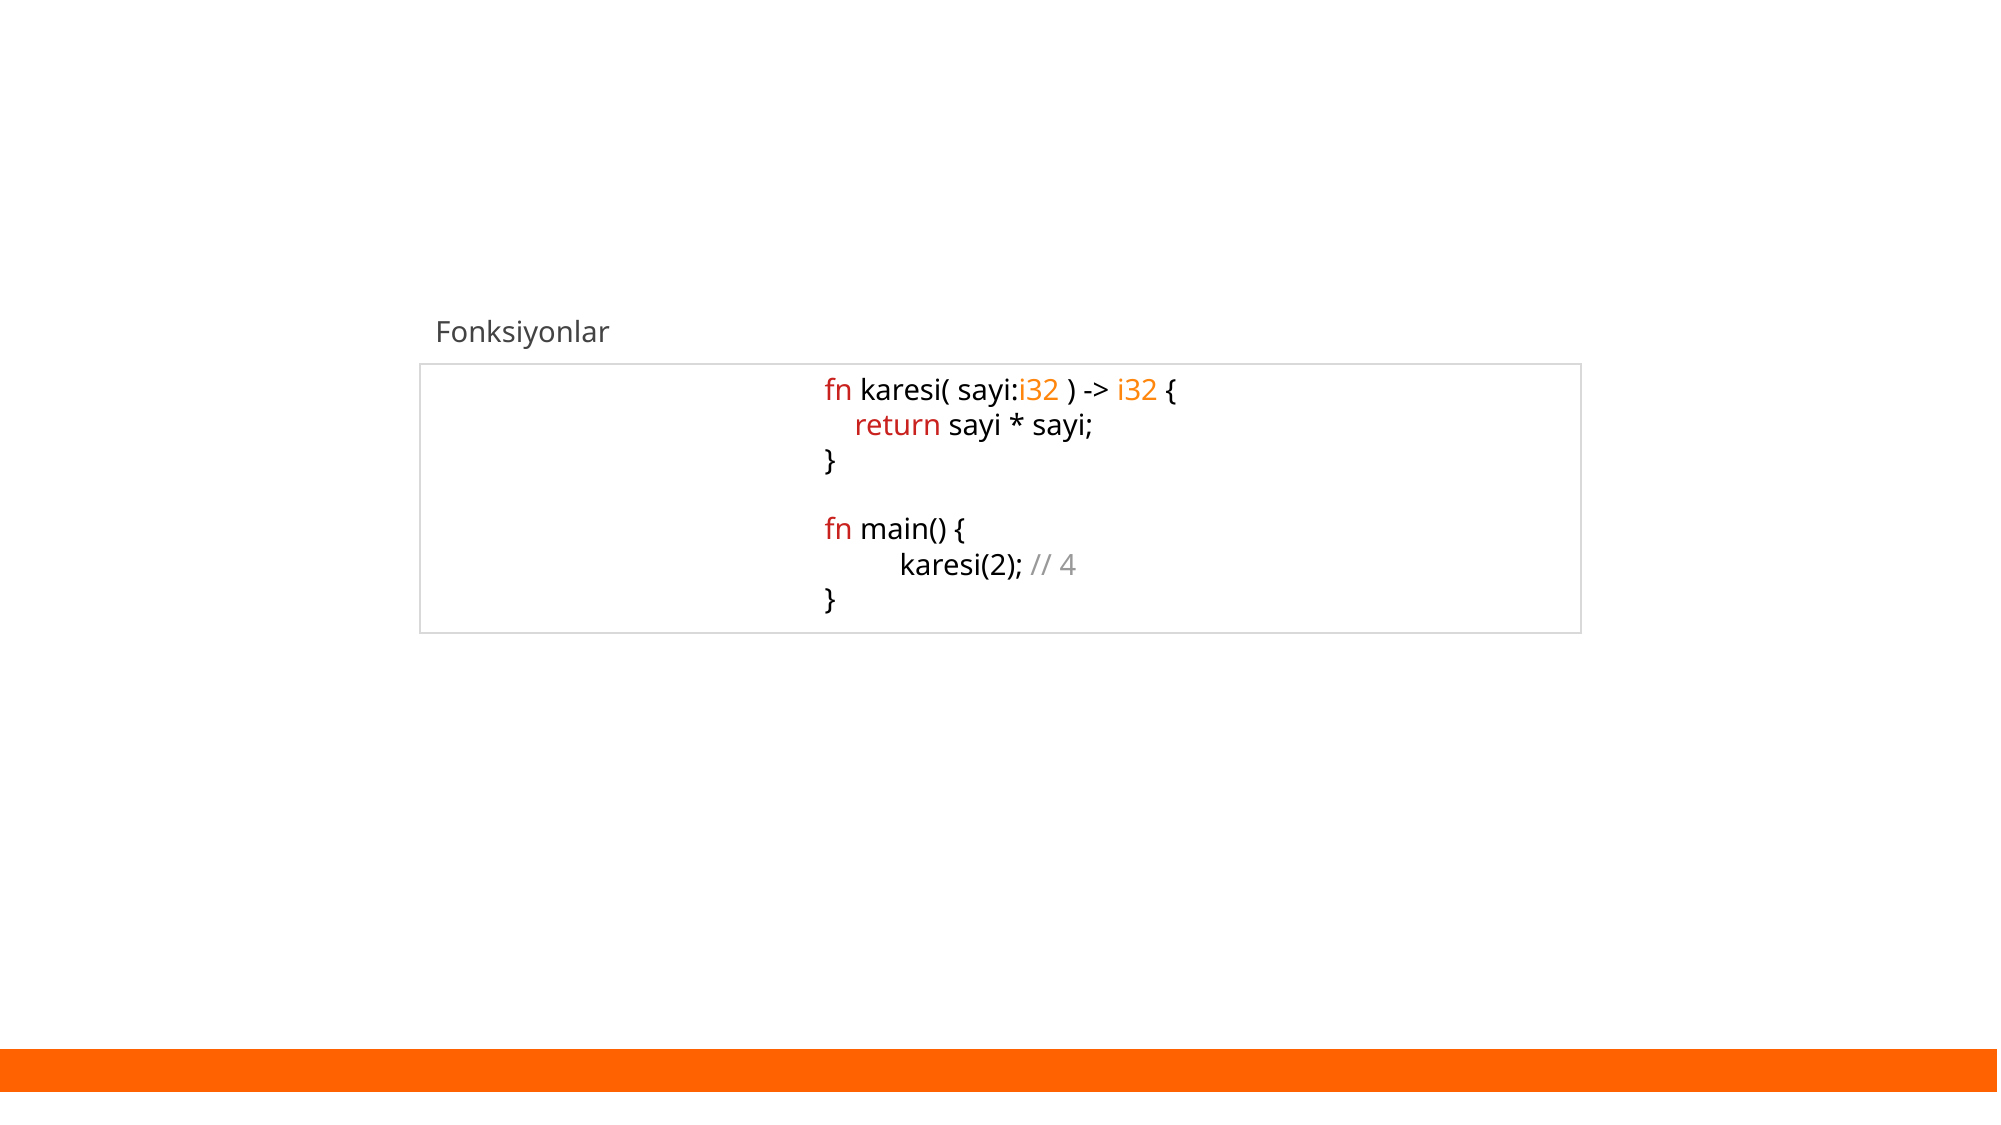

Fonksiyonlar
fn karesi( sayi:i32 ) -> i32 {
 return sayi * sayi;
}
fn main() {
	karesi(2); // 4
}